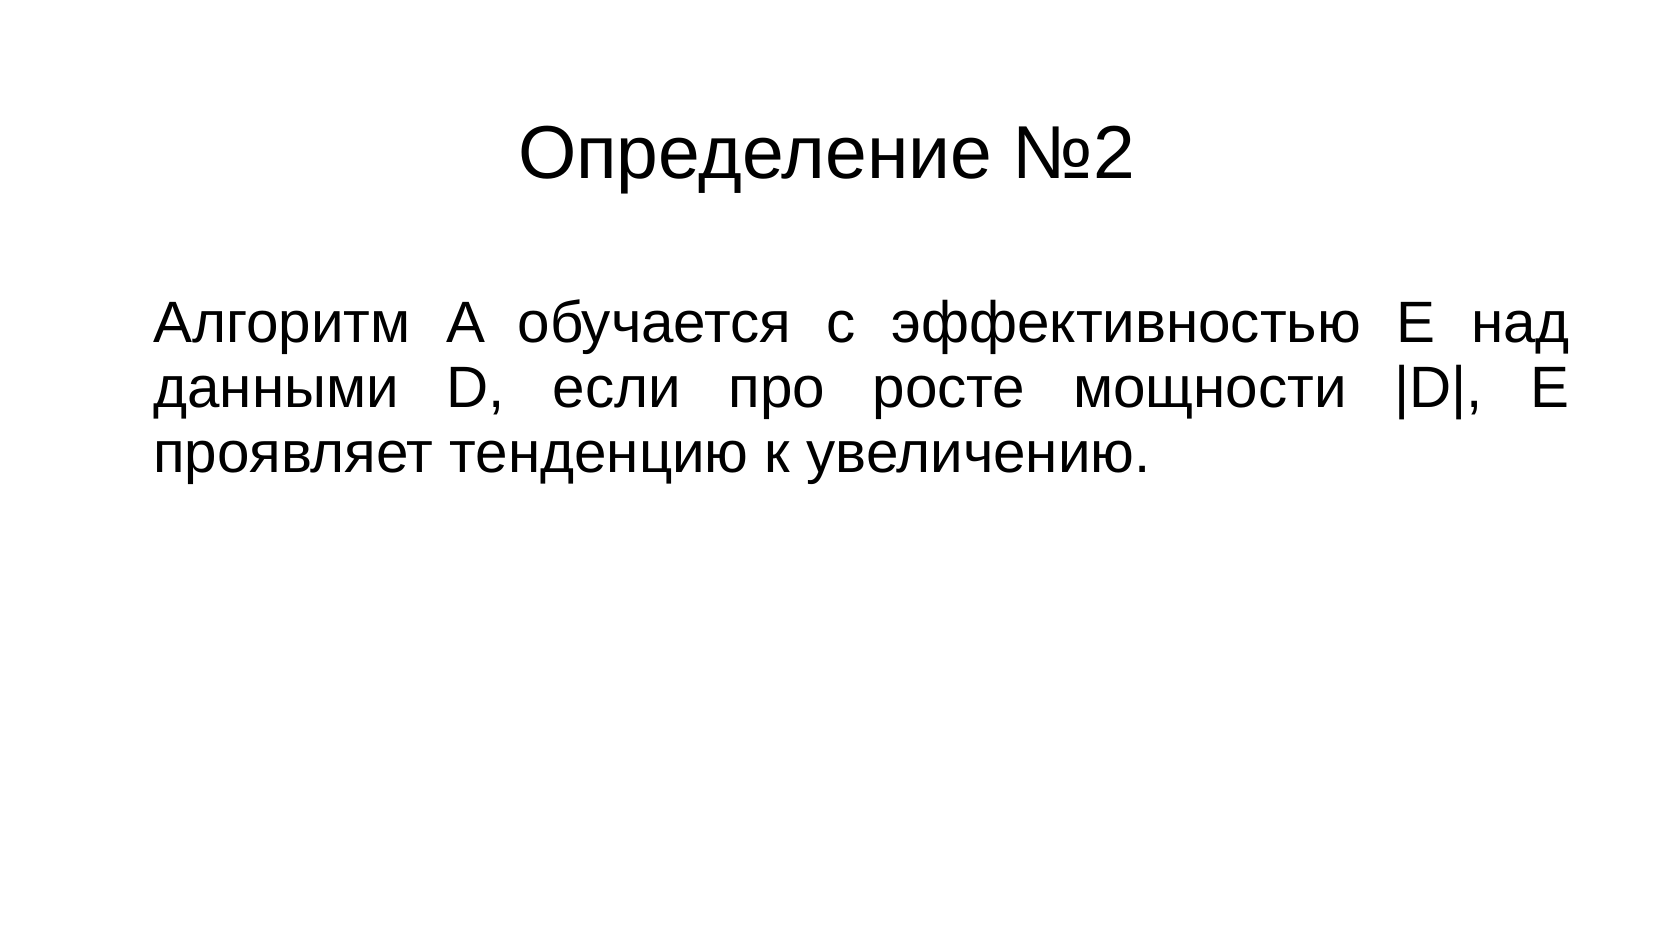

# Определение №2
Алгоритм A обучается с эффективностью E над данными D, если про росте мощности |D|, E проявляет тенденцию к увеличению.